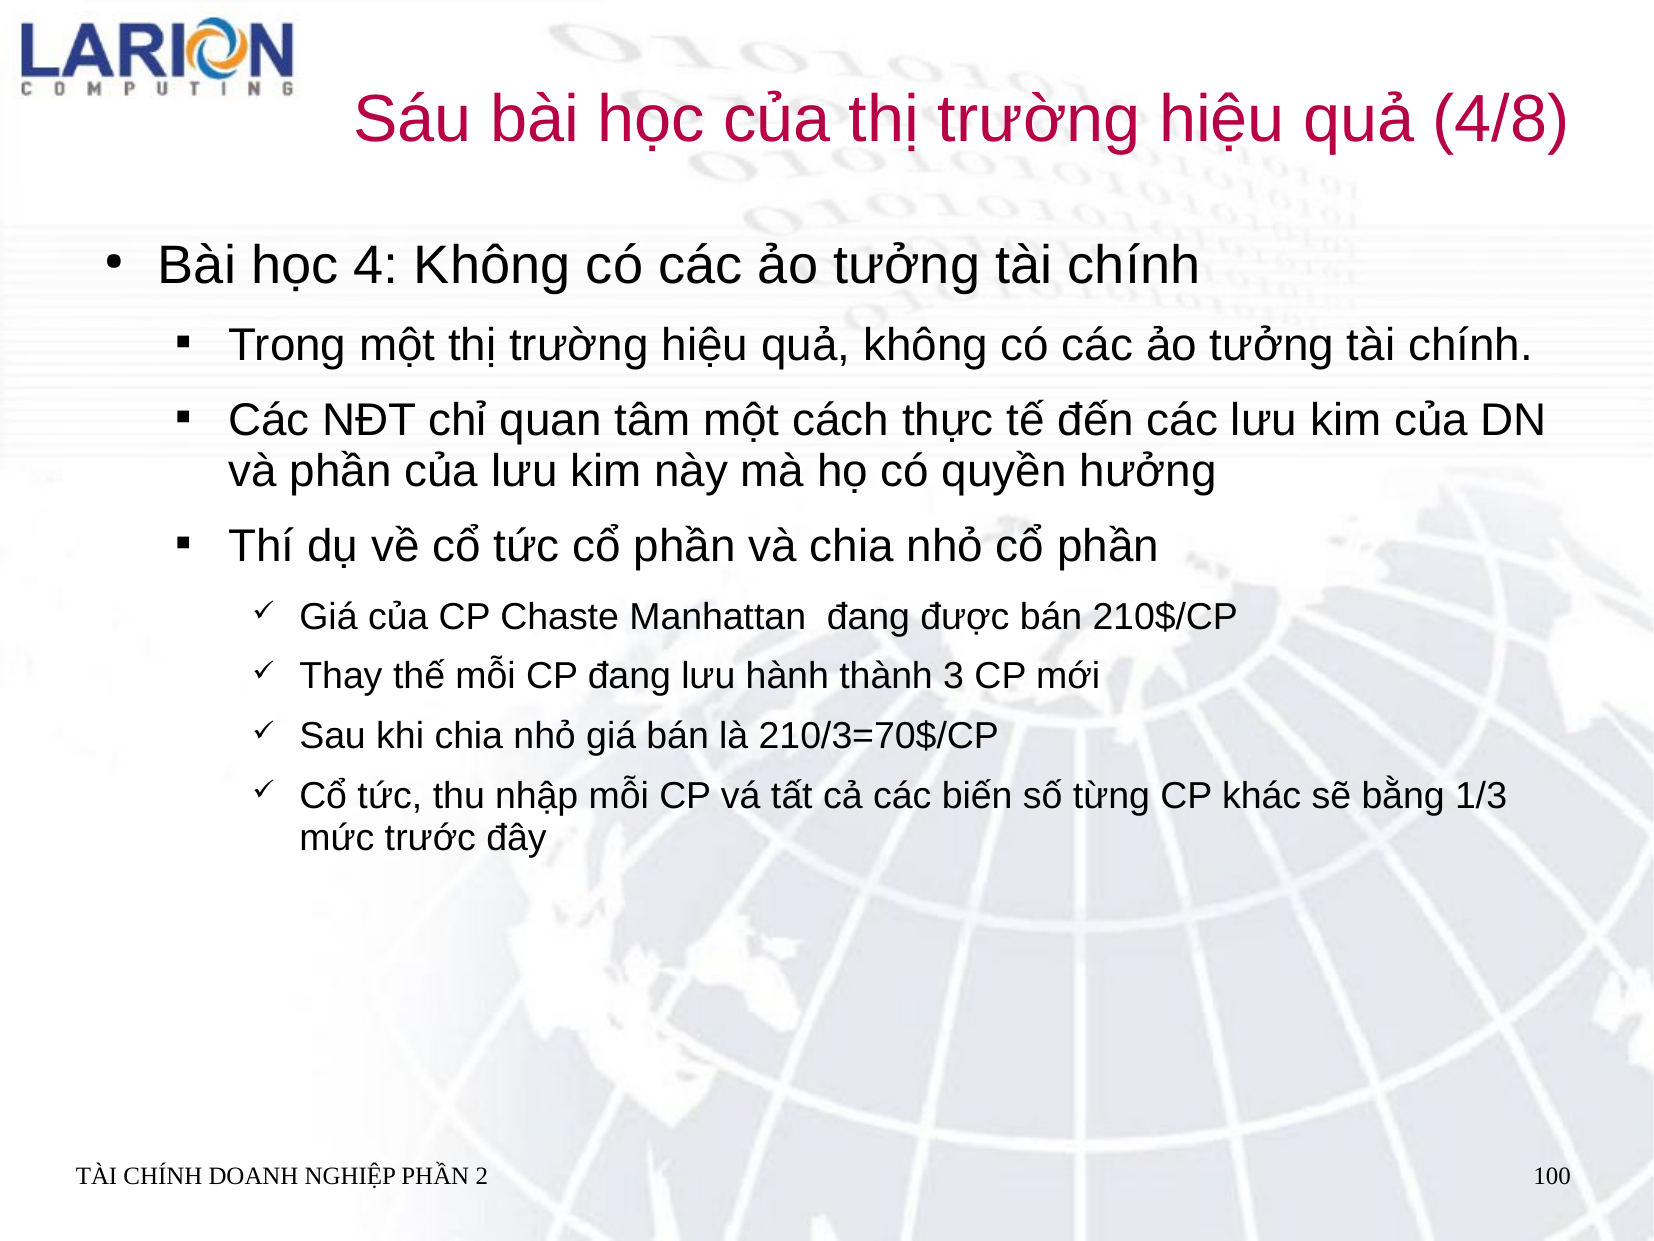

# Sáu bài học của thị trường hiệu quả (4/8)
Bài học 4: Không có các ảo tưởng tài chính
Trong một thị trường hiệu quả, không có các ảo tưởng tài chính.
Các NĐT chỉ quan tâm một cách thực tế đến các lưu kim của DN và phần của lưu kim này mà họ có quyền hưởng
Thí dụ về cổ tức cổ phần và chia nhỏ cổ phần
Giá của CP Chaste Manhattan đang được bán 210$/CP
Thay thế mỗi CP đang lưu hành thành 3 CP mới
Sau khi chia nhỏ giá bán là 210/3=70$/CP
Cổ tức, thu nhập mỗi CP vá tất cả các biến số từng CP khác sẽ bằng 1/3 mức trước đây
TÀI CHÍNH DOANH NGHIỆP PHẦN 2
100